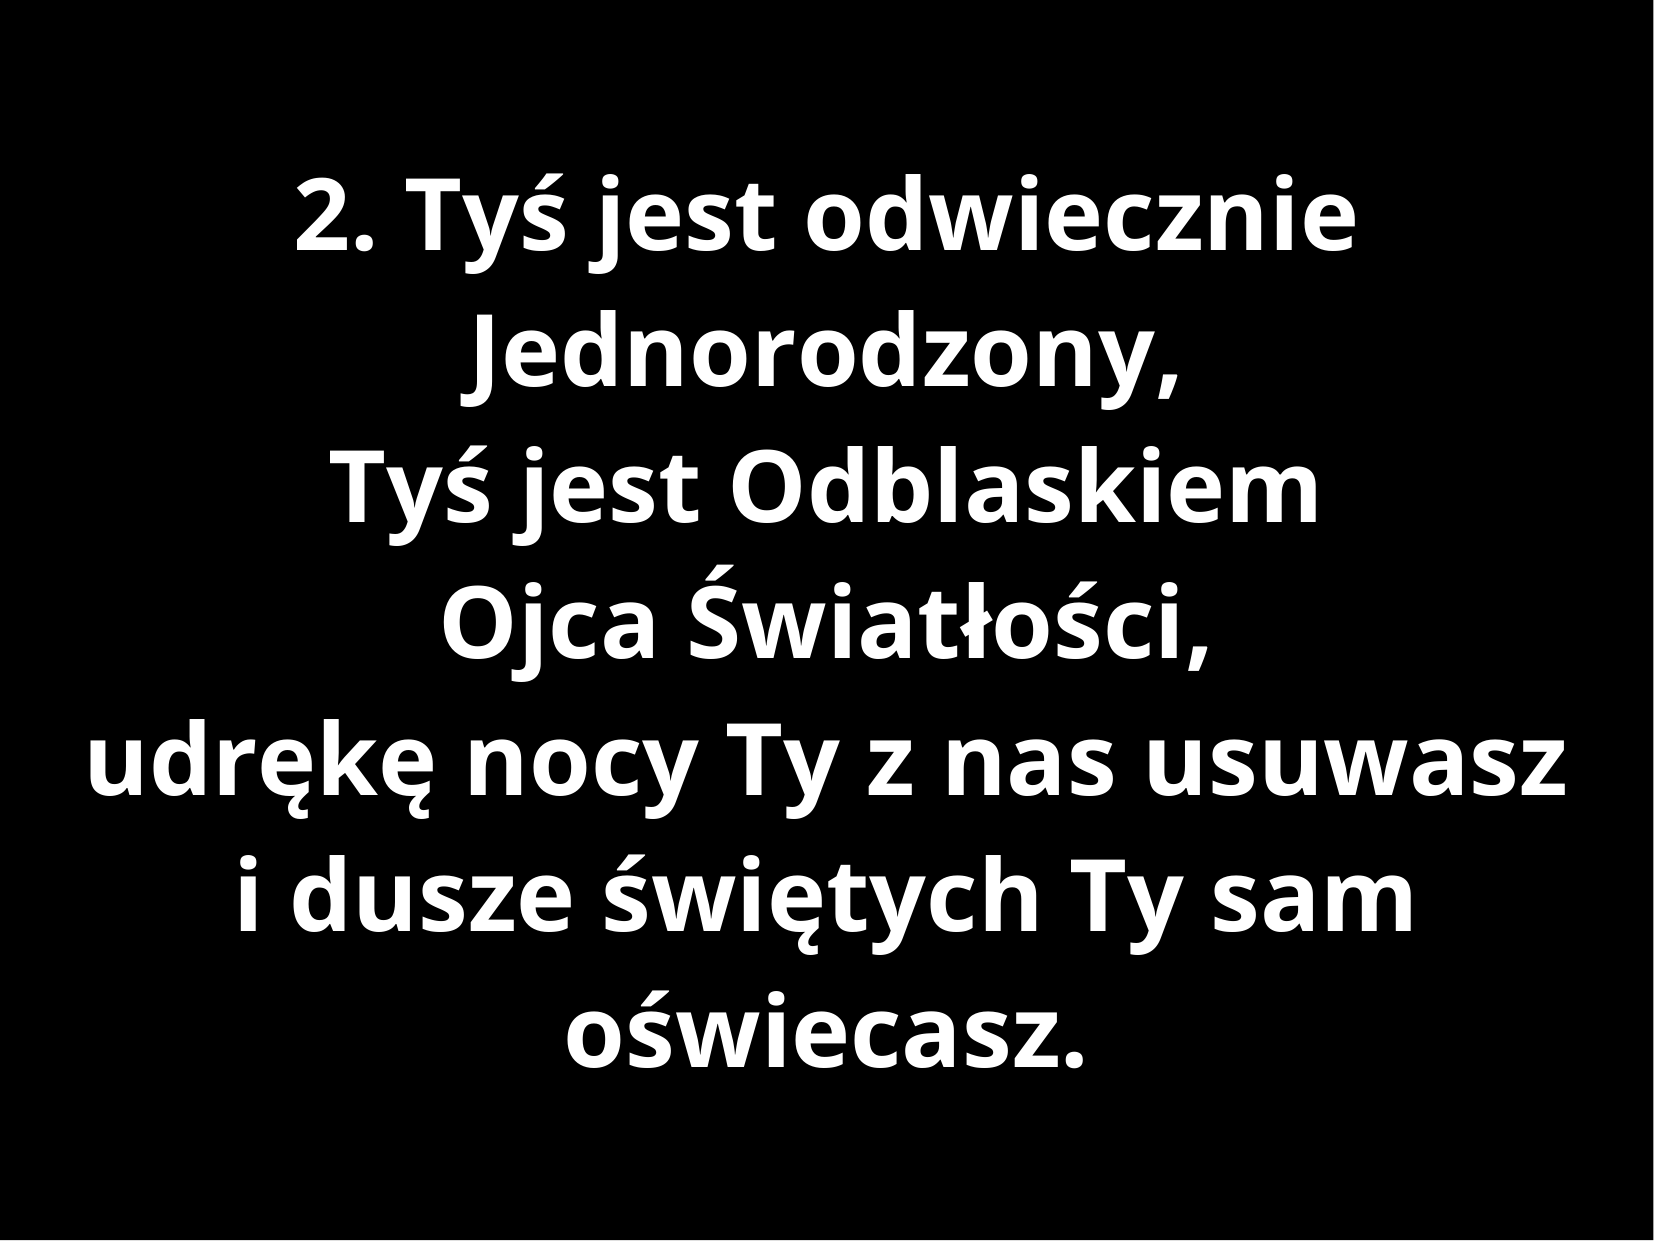

# 2. Tyś jest odwiecznie Jednorodzony, Tyś jest Odblaskiem Ojca Światłości, udrękę nocy Ty z nas usuwasz i dusze świętych Ty sam oświecasz.